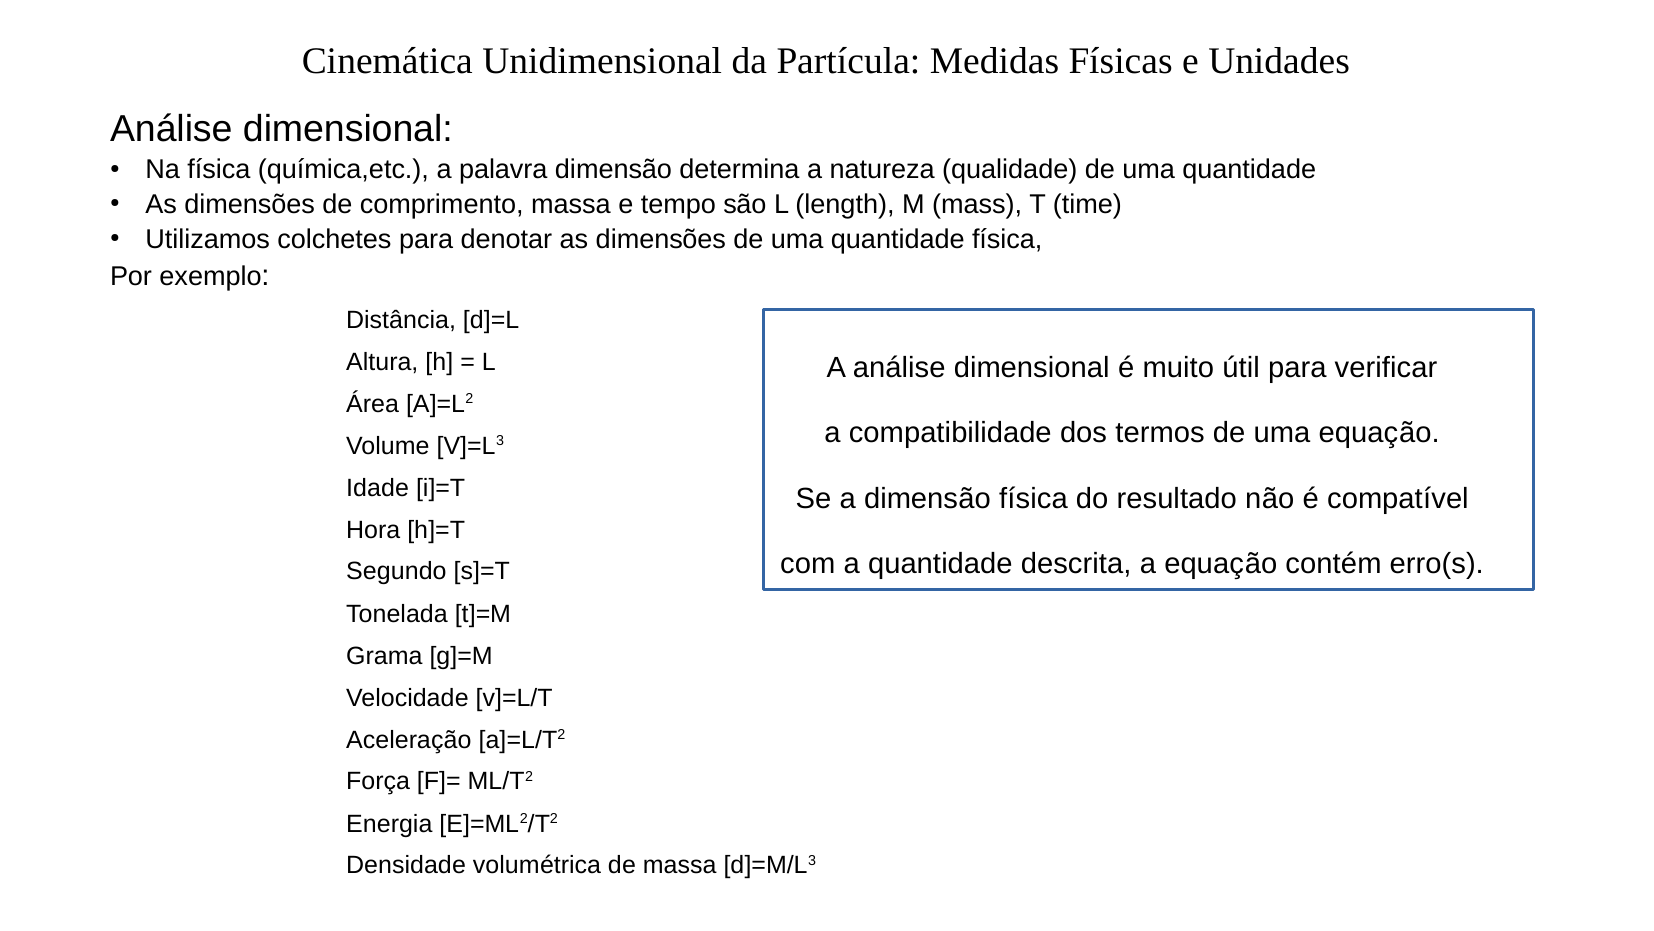

Cinemática Unidimensional da Partícula: Medidas Físicas e Unidades
Análise dimensional:
Na física (química,etc.), a palavra dimensão determina a natureza (qualidade) de uma quantidade
As dimensões de comprimento, massa e tempo são L (length), M (mass), T (time)
Utilizamos colchetes para denotar as dimensões de uma quantidade física,
Por exemplo:
Distância, [d]=L
Altura, [h] = L
Área [A]=L2
Volume [V]=L3
Idade [i]=T
Hora [h]=T
Segundo [s]=T
Tonelada [t]=M
Grama [g]=M
Velocidade [v]=L/T
Aceleração [a]=L/T2
Força [F]= ML/T2
Energia [E]=ML2/T2
Densidade volumétrica de massa [d]=M/L3
A análise dimensional é muito útil para verificar
a compatibilidade dos termos de uma equação.
Se a dimensão física do resultado não é compatível
com a quantidade descrita, a equação contém erro(s).